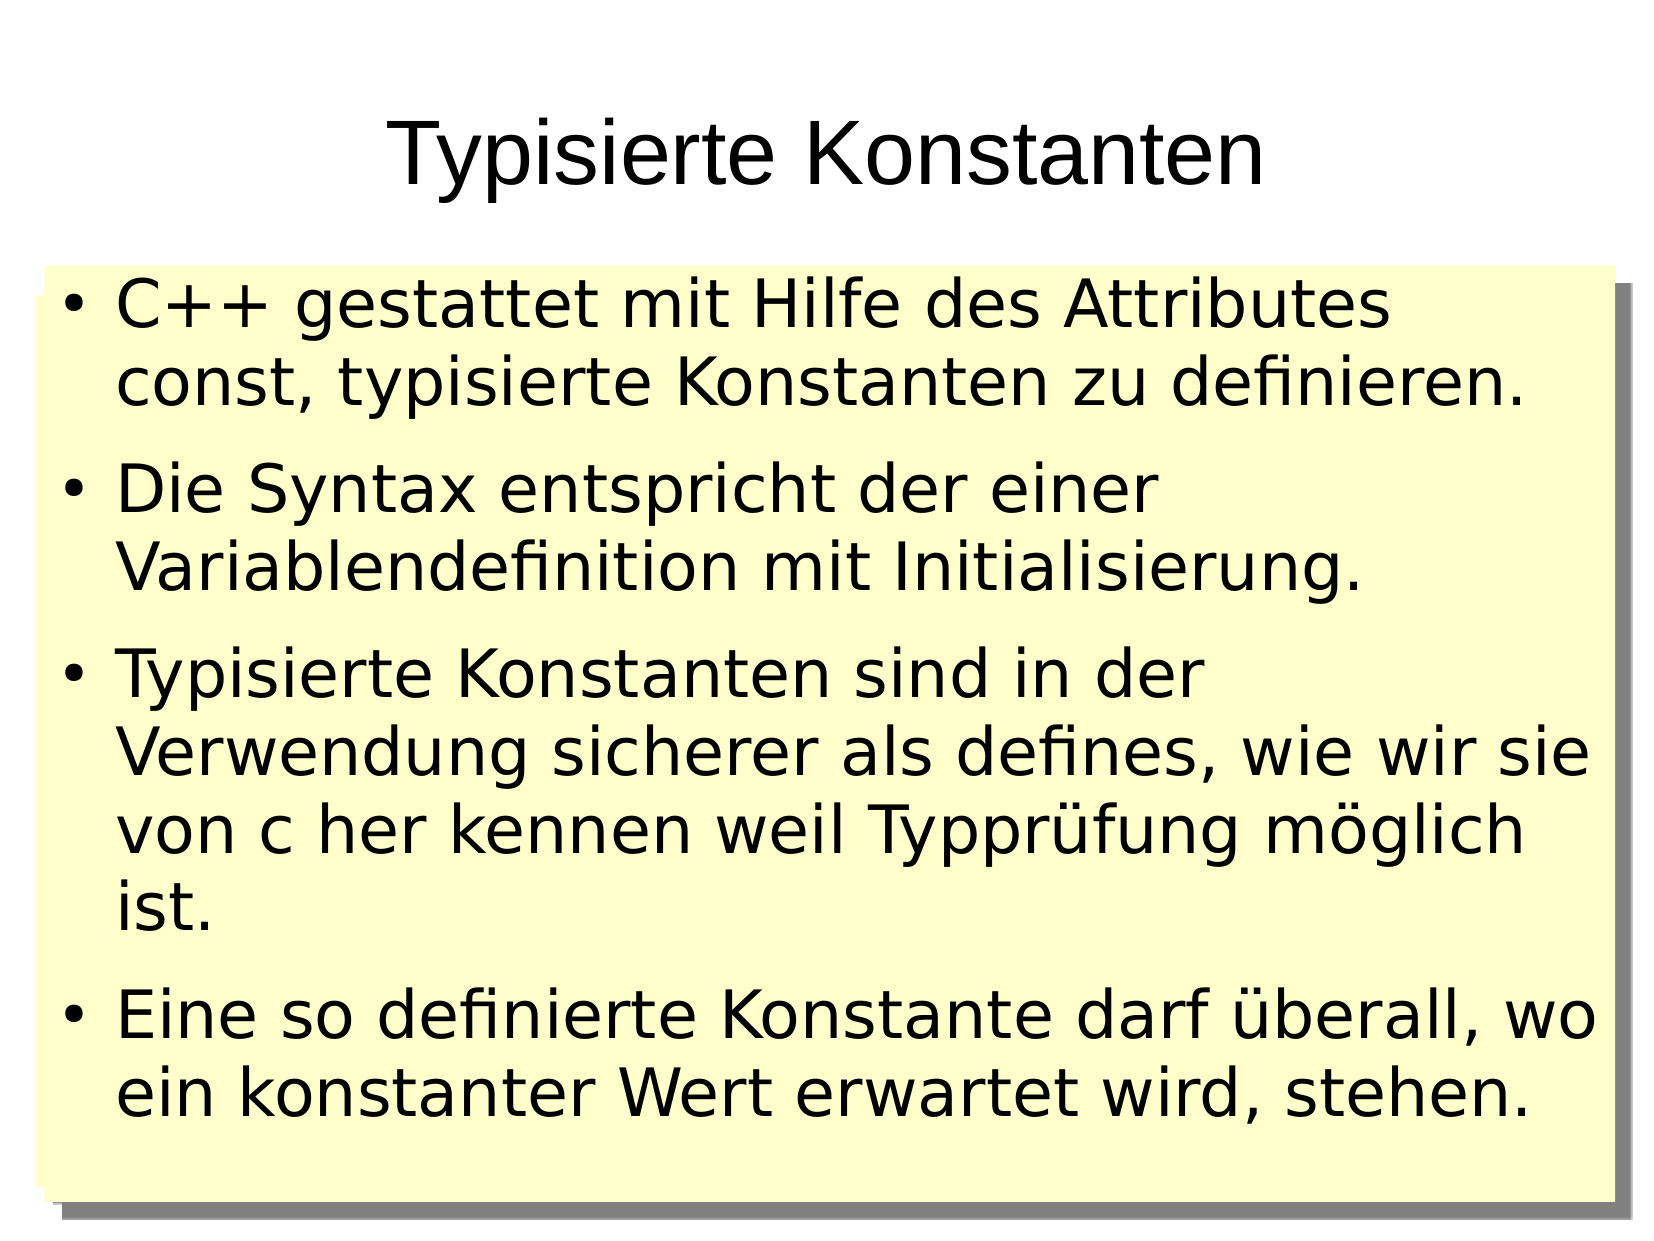

# Typisierte Konstanten
C++ gestattet mit Hilfe des Attributes const, typisierte Konstanten zu definieren.
Die Syntax entspricht der einer Variablendefinition mit Initialisierung.
Typisierte Konstanten sind in der Verwendung sicherer als defines, wie wir sie von c her kennen weil Typprüfung möglich ist.
Eine so definierte Konstante darf überall, wo ein konstanter Wert erwartet wird, stehen.
C++ gestattet mit Hilfe des Attributes const, typisierte Konstanten zu definieren.
Die Syntax entspricht der einer Variablendefinition mit Initialisierung.
Typisierte Konstanten sind in der Verwendung sicherer als defines, wie wir sie von c her kennen.
Eine so definierte Konstante darf überall, wo ein konstanter Wert erwartet wird, stehen.
19